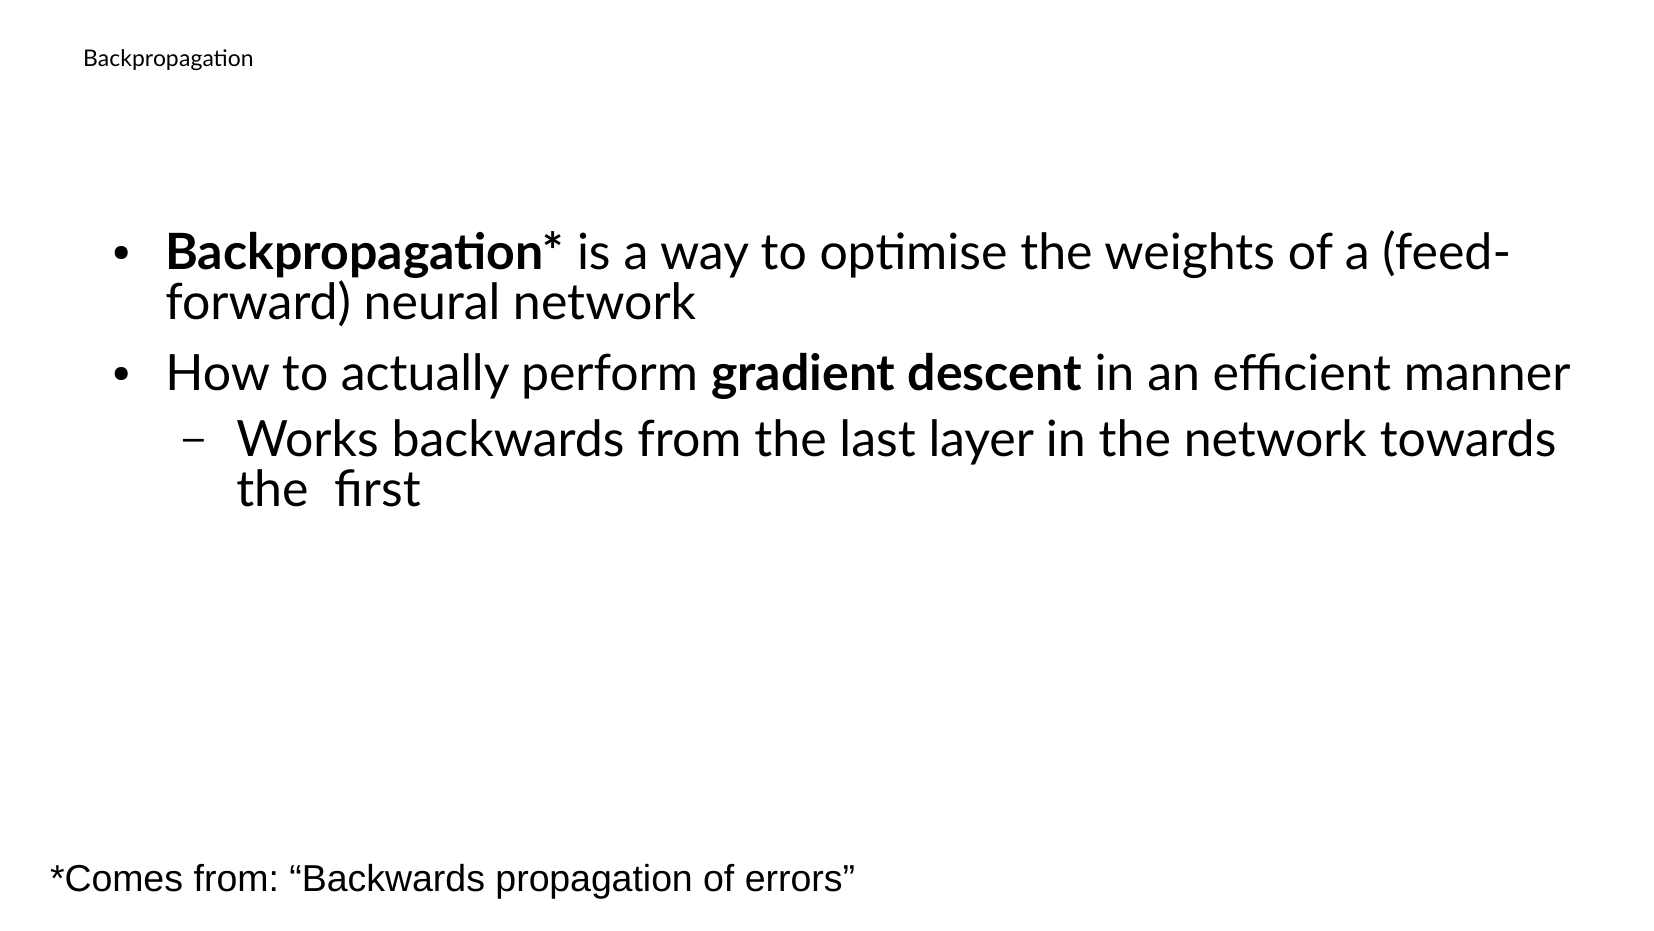

# Backpropagation
Backpropagation* is a way to optimise the weights of a (feed-forward) neural network
How to actually perform gradient descent in an efficient manner
Works backwards from the last layer in the network towards the first
*Comes from: “Backwards propagation of errors”